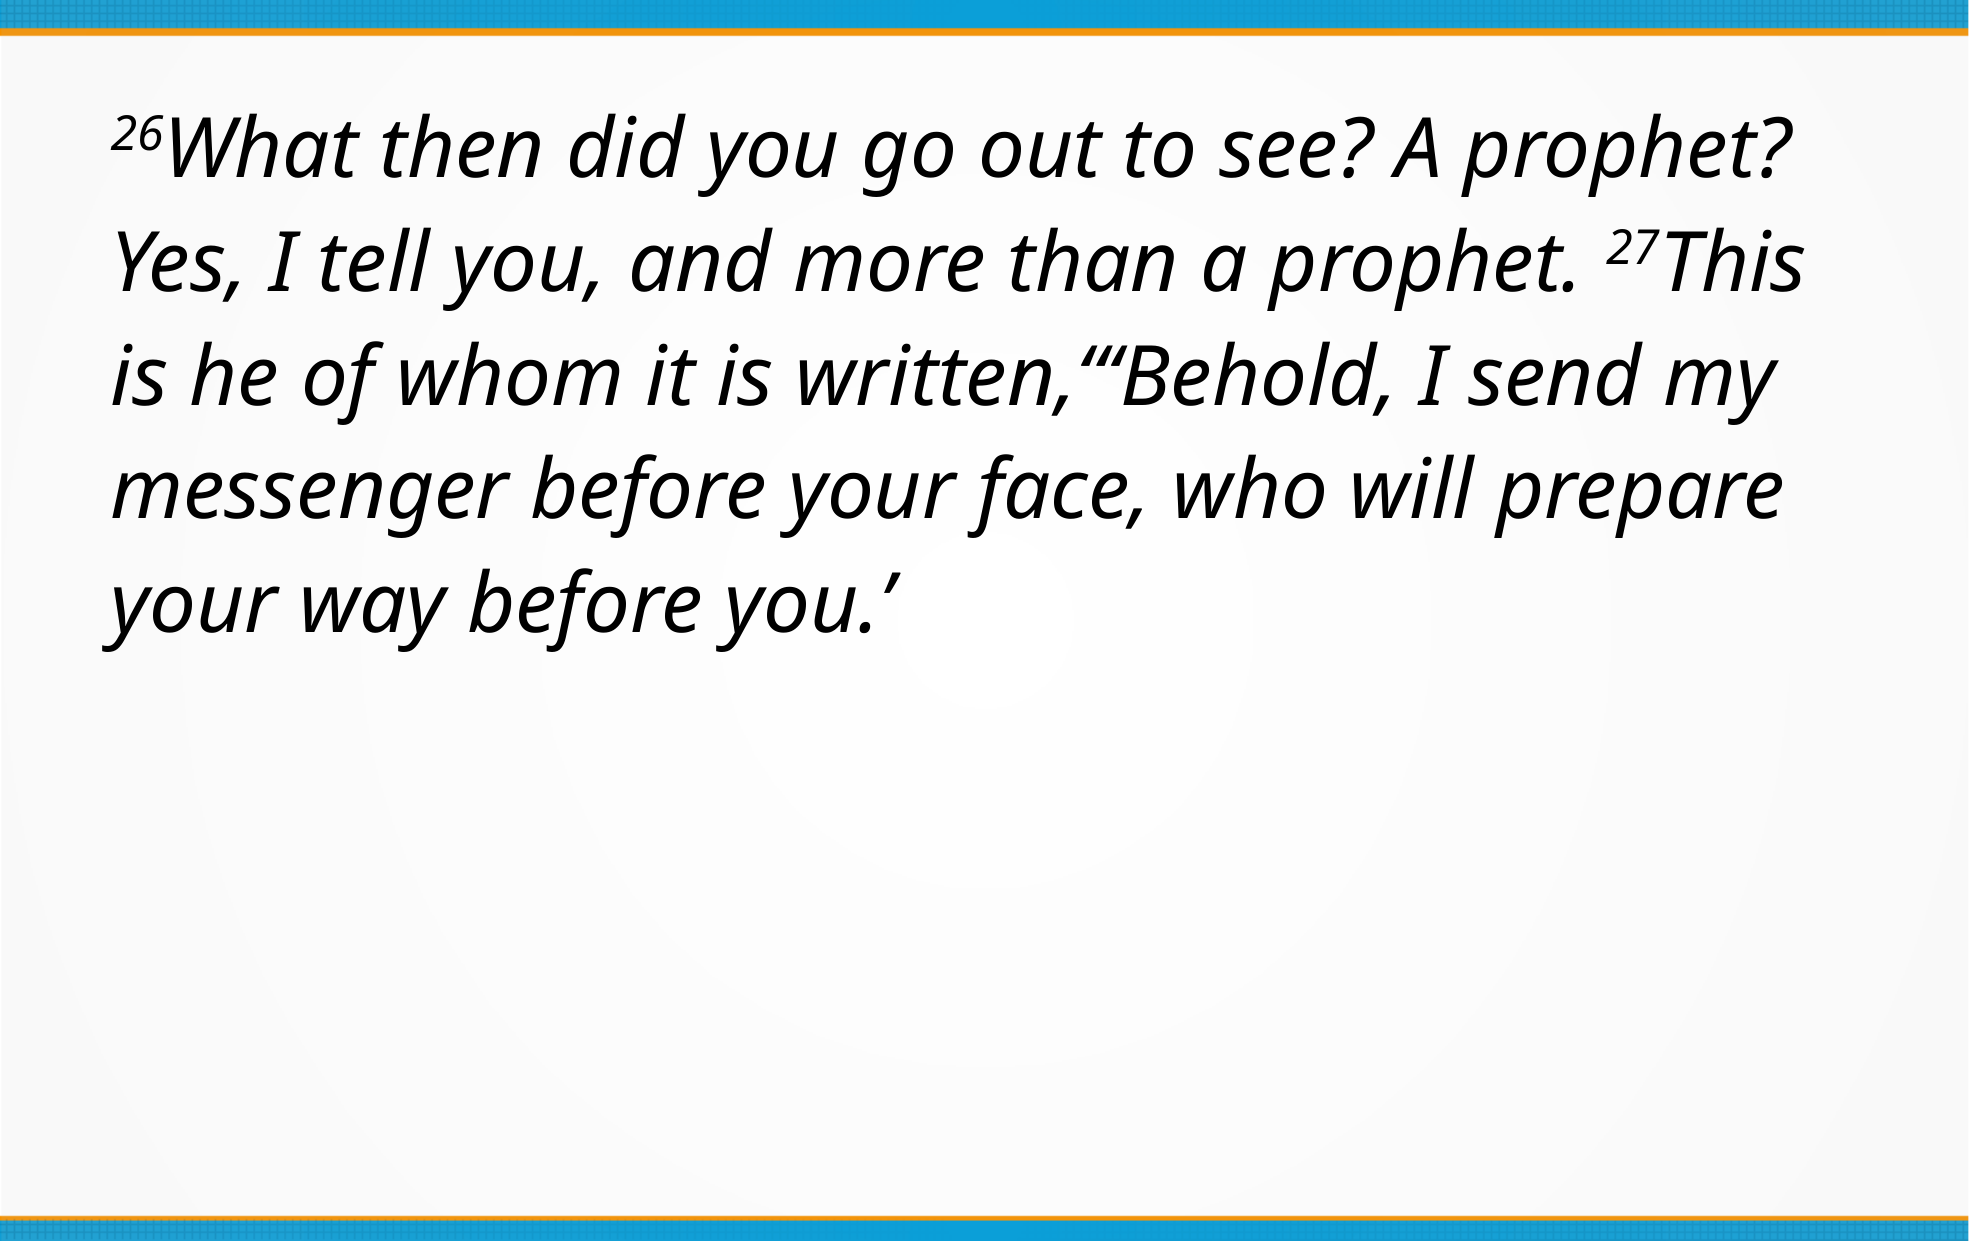

# 26What then did you go out to see? A prophet? Yes, I tell you, and more than a prophet. 27This is he of whom it is written,“‘Behold, I send my messenger before your face, who will prepare your way before you.’